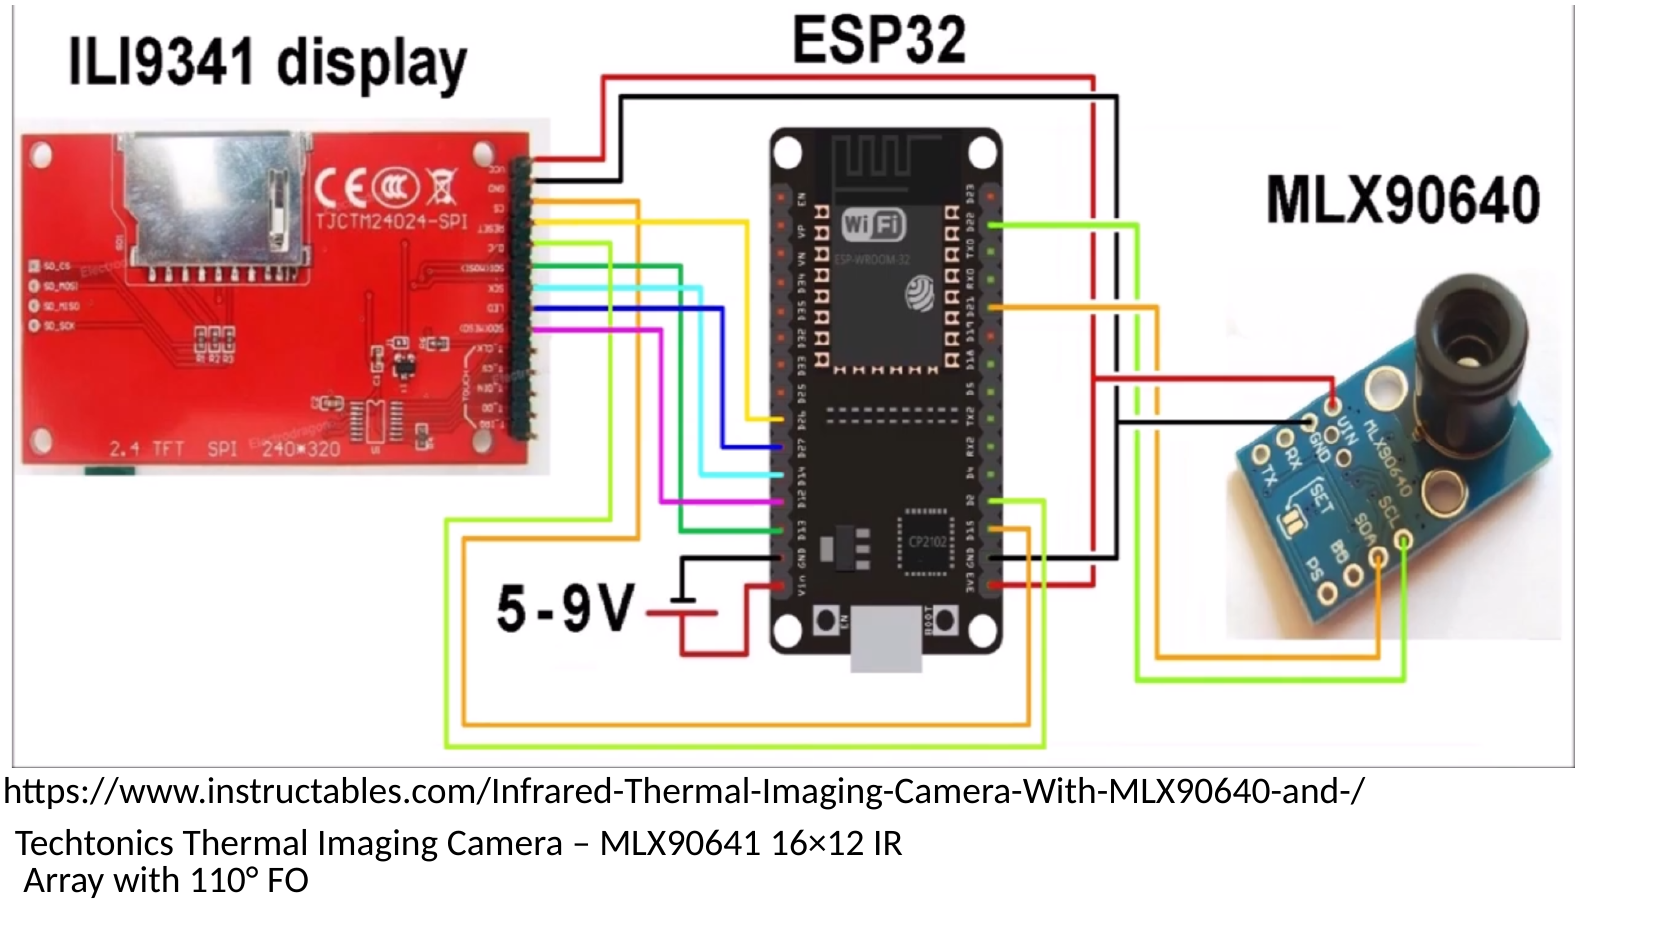

https://www.instructables.com/Infrared-Thermal-Imaging-Camera-With-MLX90640-and-/
Techtonics Thermal Imaging Camera – MLX90641 16×12 IR
 Array with 110° FO